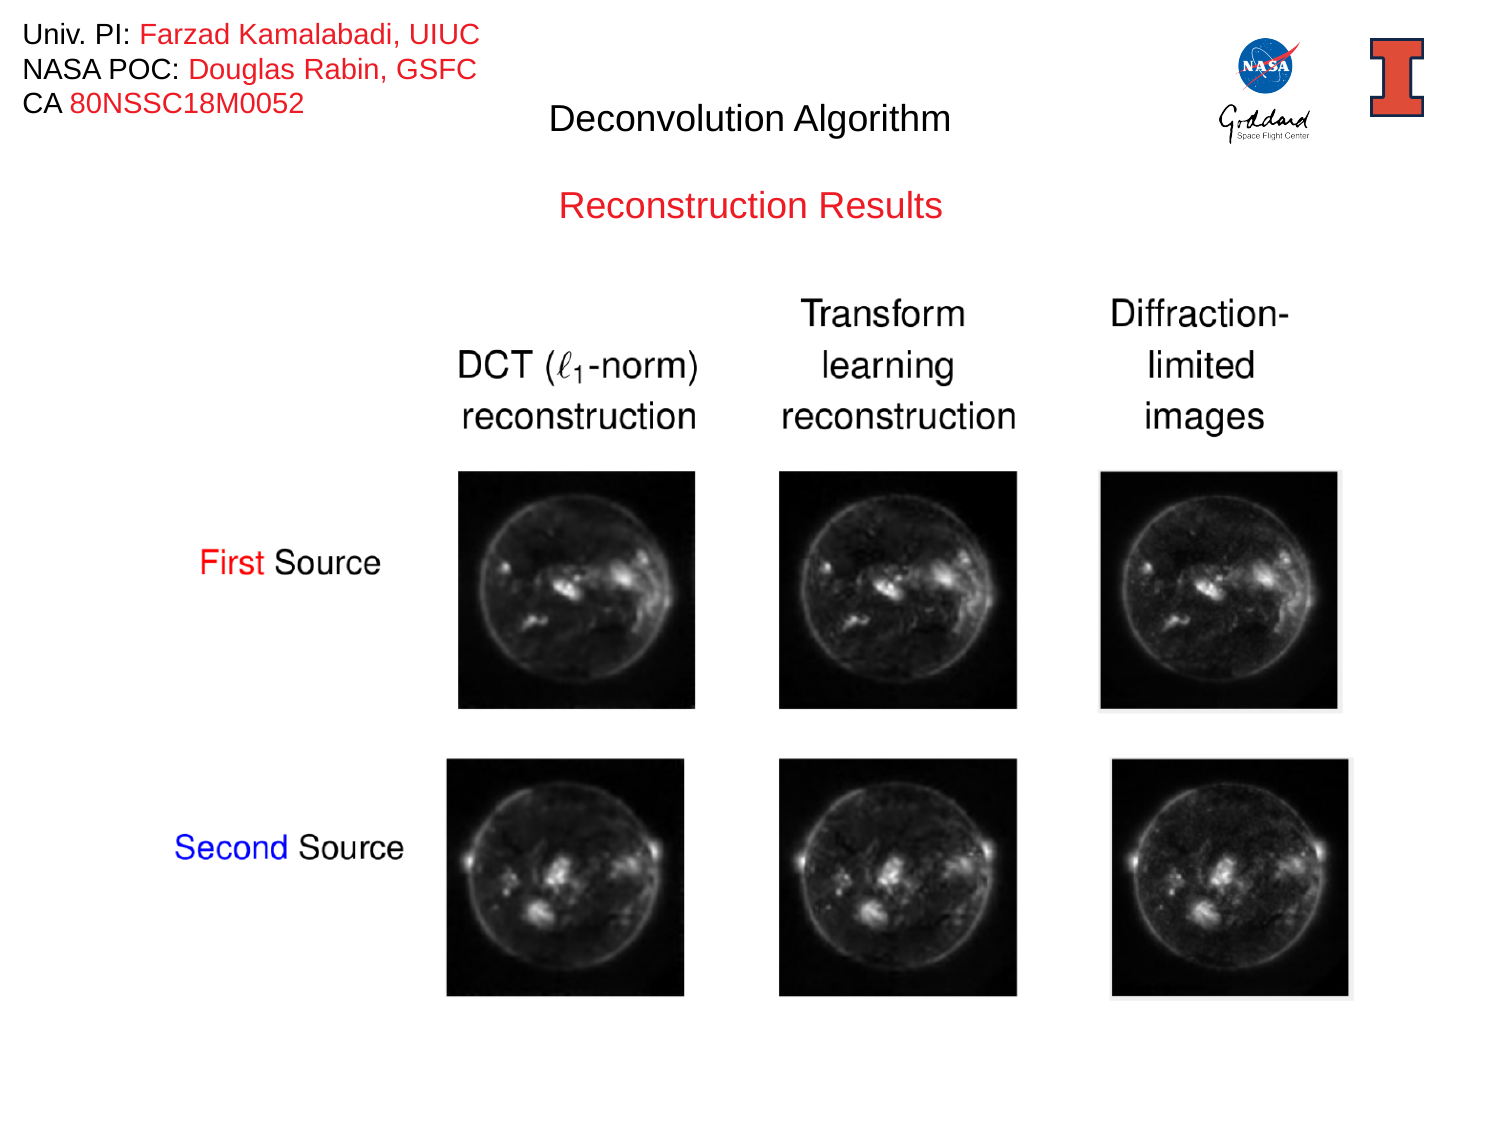

Univ. PI: Farzad Kamalabadi, UIUC
NASA POC: Douglas Rabin, GSFC
CA 80NSSC18M0052
Deconvolution Algorithm
Reconstruction Results